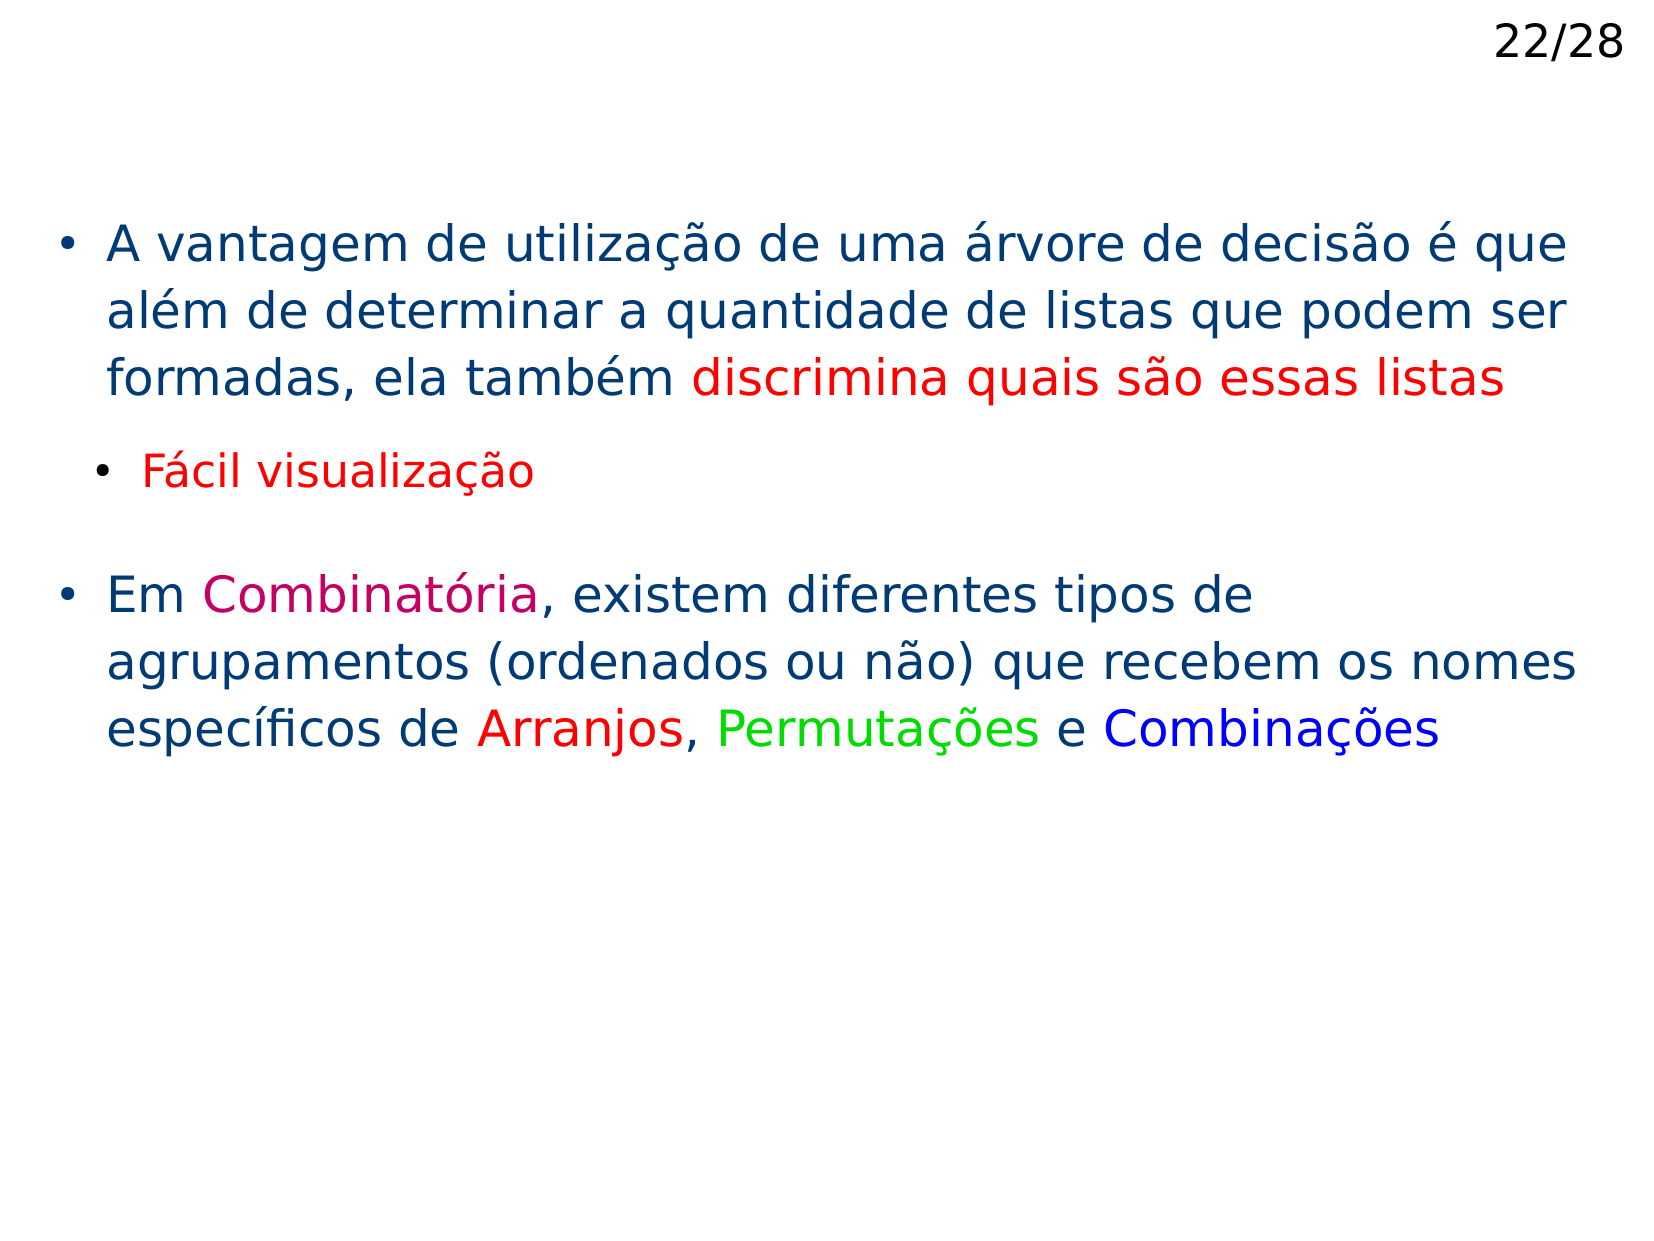

22
#
A vantagem de utilização de uma árvore de decisão é que além de determinar a quantidade de listas que podem ser formadas, ela também discrimina quais são essas listas
Fácil visualização
Em Combinatória, existem diferentes tipos de agrupamentos (ordenados ou não) que recebem os nomes específicos de Arranjos, Permutações e Combinações